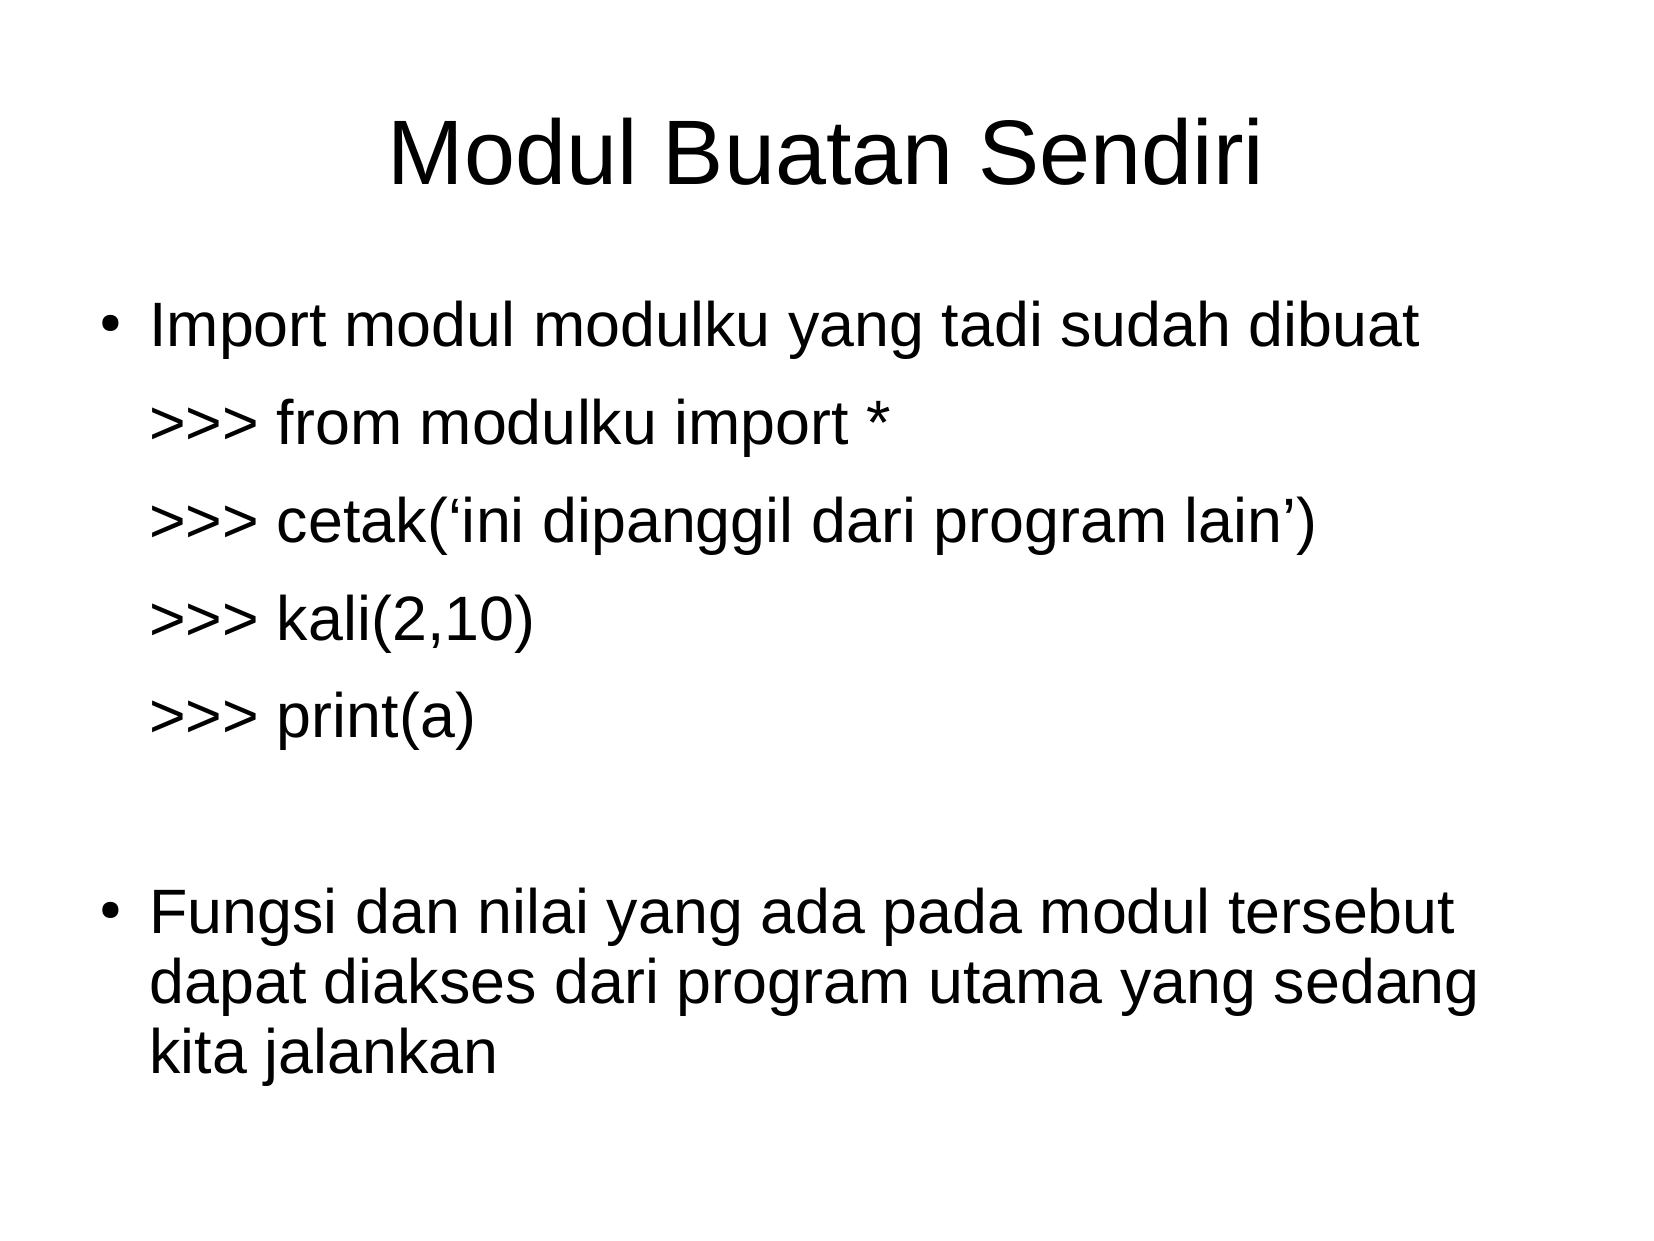

# Modul Buatan Sendiri
Import modul modulku yang tadi sudah dibuat
>>> from modulku import *
>>> cetak(‘ini dipanggil dari program lain’)
>>> kali(2,10)
>>> print(a)
Fungsi dan nilai yang ada pada modul tersebut dapat diakses dari program utama yang sedang kita jalankan